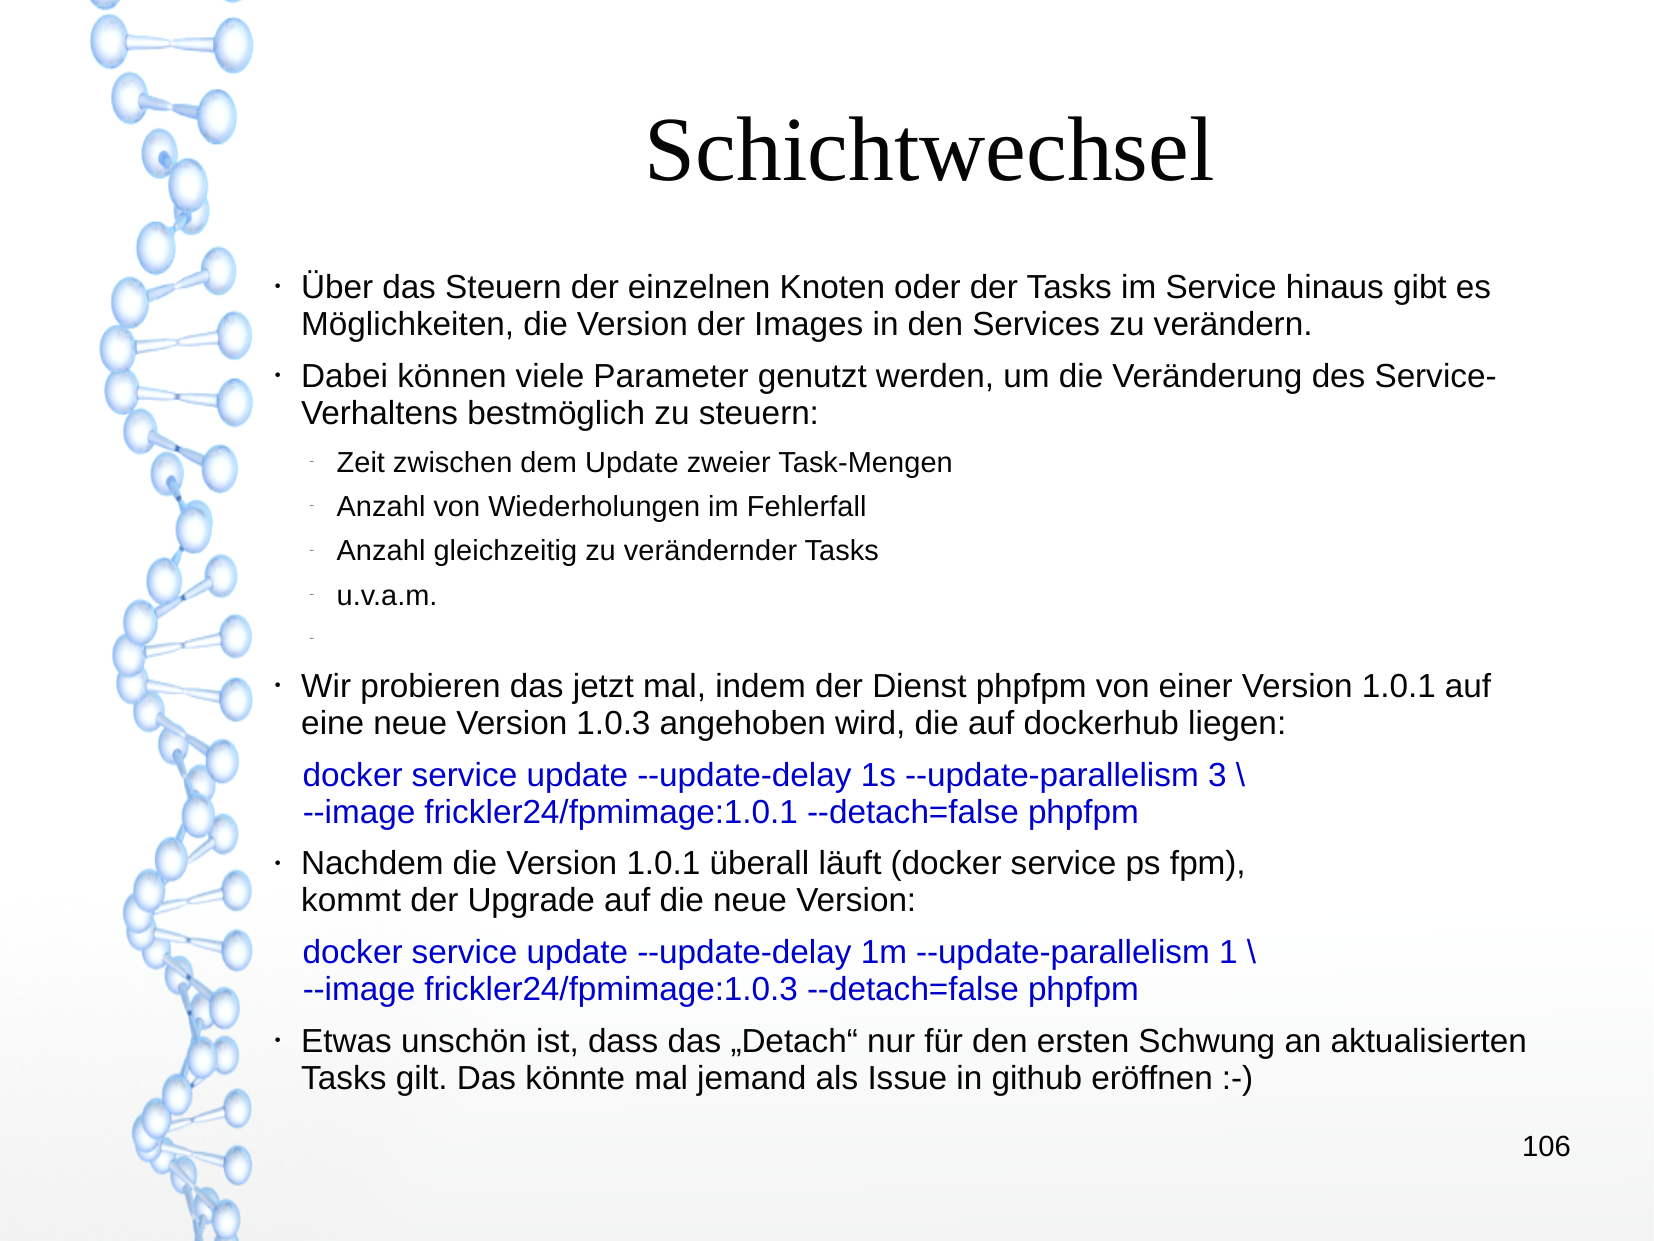

# Schichtwechsel
Über das Steuern der einzelnen Knoten oder der Tasks im Service hinaus gibt es Möglichkeiten, die Version der Images in den Services zu verändern.
Dabei können viele Parameter genutzt werden, um die Veränderung des Service-Verhaltens bestmöglich zu steuern:
Zeit zwischen dem Update zweier Task-Mengen
Anzahl von Wiederholungen im Fehlerfall
Anzahl gleichzeitig zu verändernder Tasks
u.v.a.m.
Wir probieren das jetzt mal, indem der Dienst phpfpm von einer Version 1.0.1 auf eine neue Version 1.0.3 angehoben wird, die auf dockerhub liegen:
 	docker service update --update-delay 1s --update-parallelism 3 \
 --image frickler24/fpmimage:1.0.1 --detach=false phpfpm
Nachdem die Version 1.0.1 überall läuft (docker service ps fpm),
kommt der Upgrade auf die neue Version:
 	docker service update --update-delay 1m --update-parallelism 1 \
 --image frickler24/fpmimage:1.0.3 --detach=false phpfpm
Etwas unschön ist, dass das „Detach“ nur für den ersten Schwung an aktualisierten Tasks gilt. Das könnte mal jemand als Issue in github eröffnen :-)
106